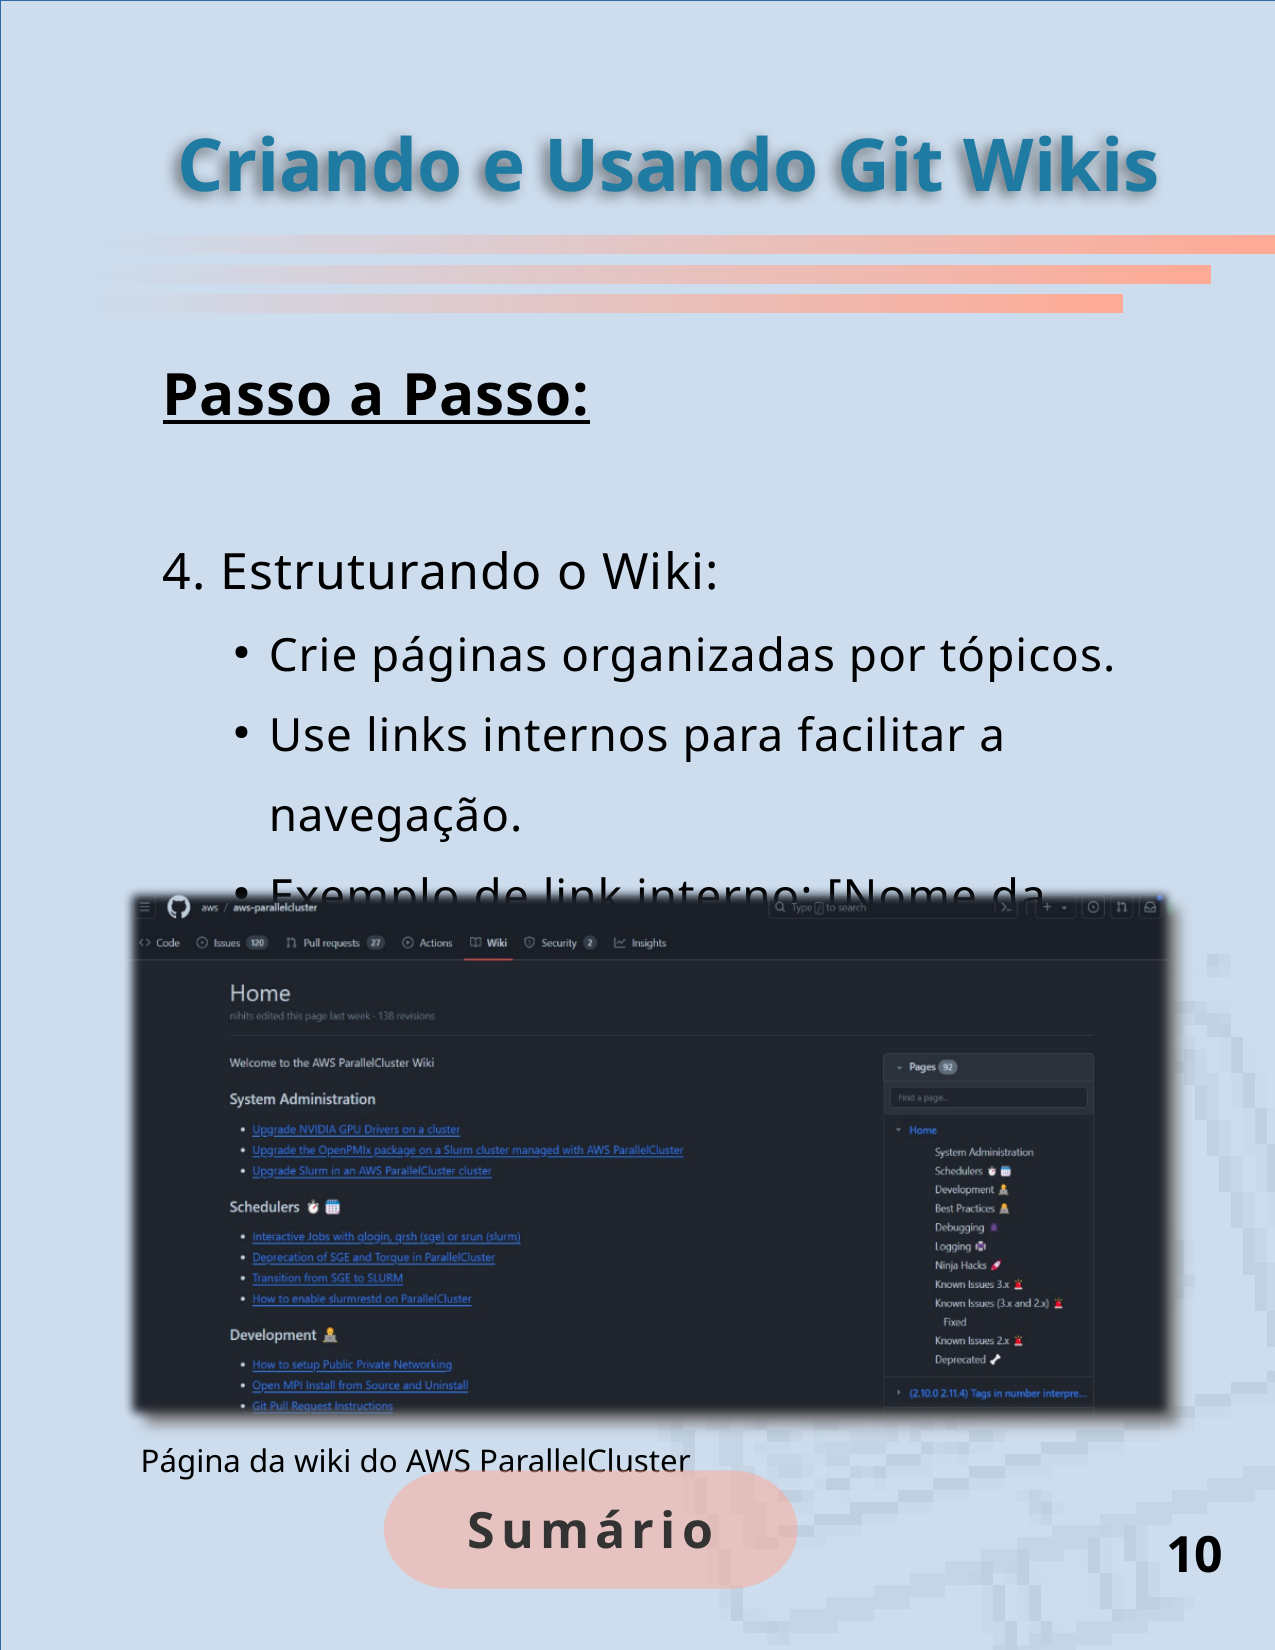

Criando e Usando Git Wikis
Passo a Passo:
4. Estruturando o Wiki:
Crie páginas organizadas por tópicos.
Use links internos para facilitar a navegação.
Exemplo de link interno: [Nome da Página](Nome-da-Página).
Página da wiki do AWS ParallelCluster
Sumário
10